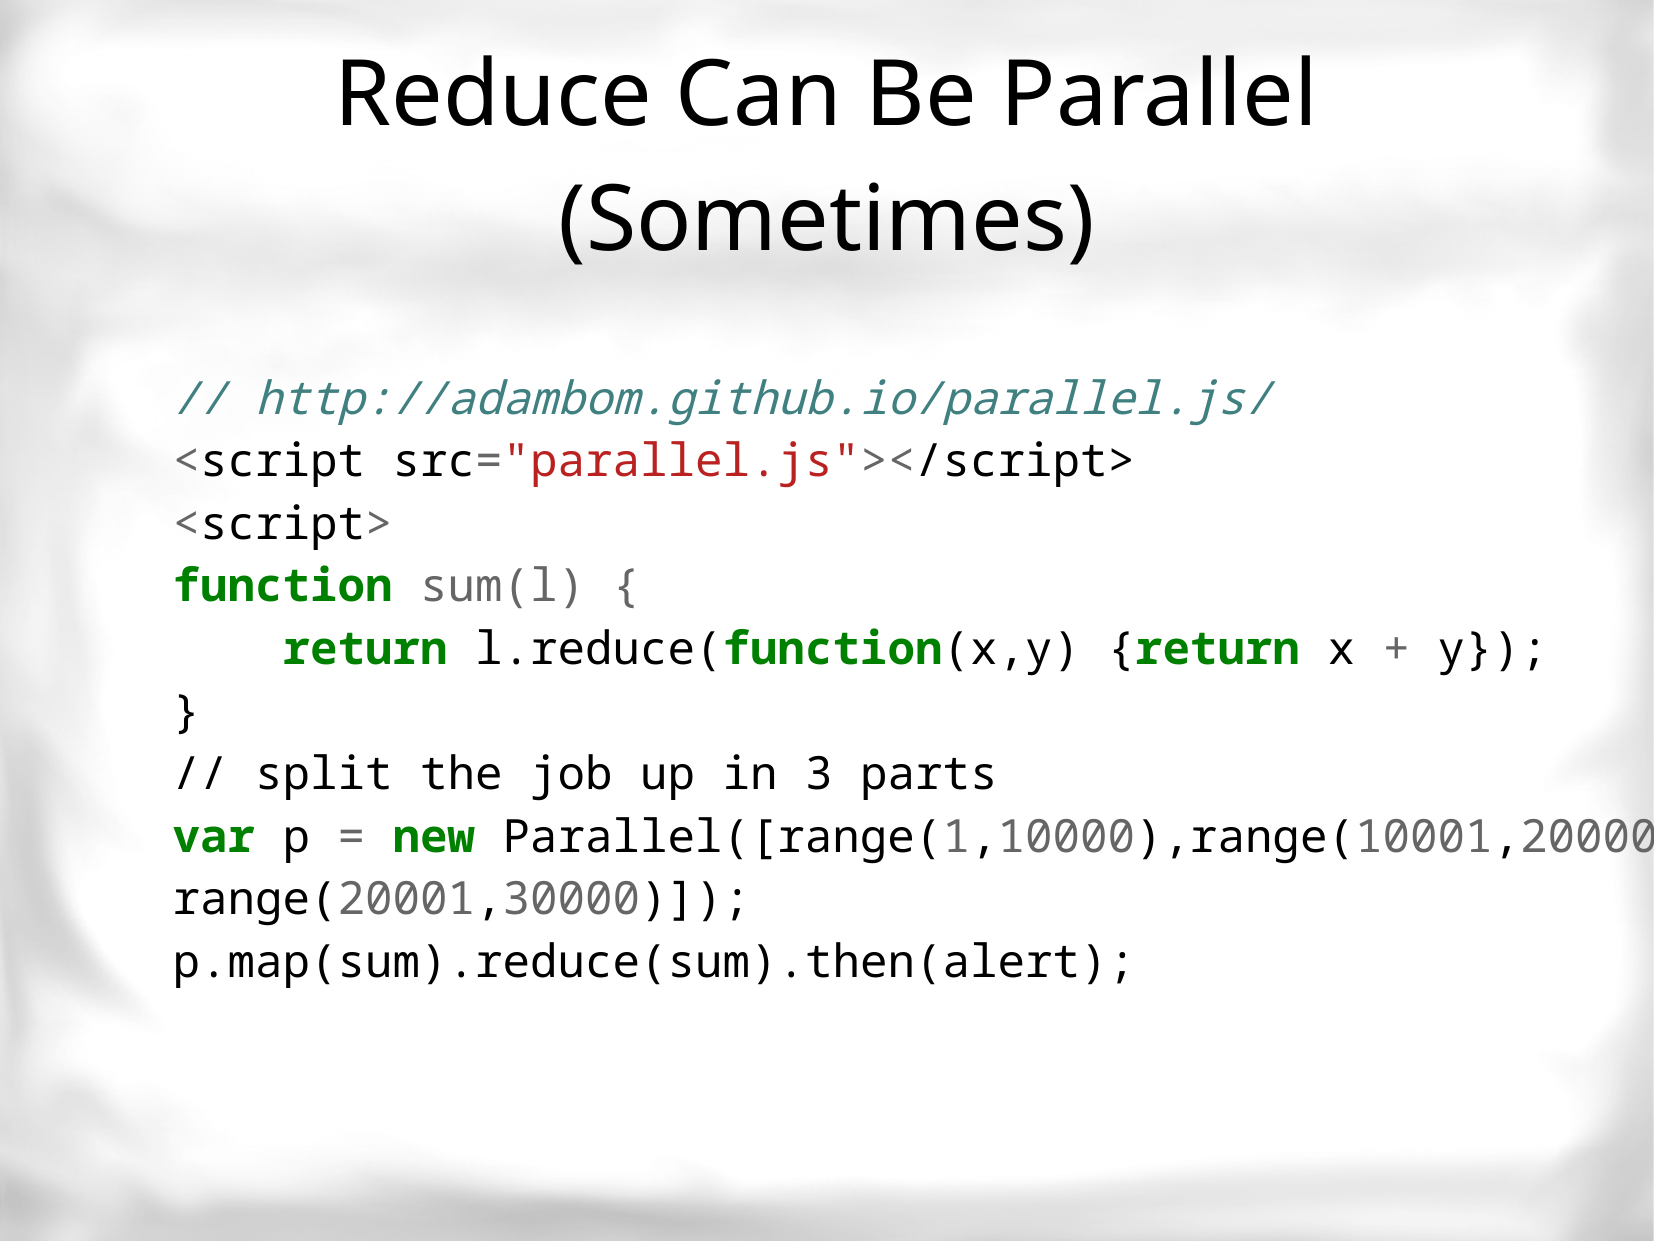

# Reduce Can Be Parallel (Sometimes)
// http://adambom.github.io/parallel.js/
<script src="parallel.js"></script>
<script>
function sum(l) {
 return l.reduce(function(x,y) {return x + y});
}
// split the job up in 3 parts
var p = new Parallel([range(1,10000),range(10001,20000),
range(20001,30000)]);
p.map(sum).reduce(sum).then(alert);